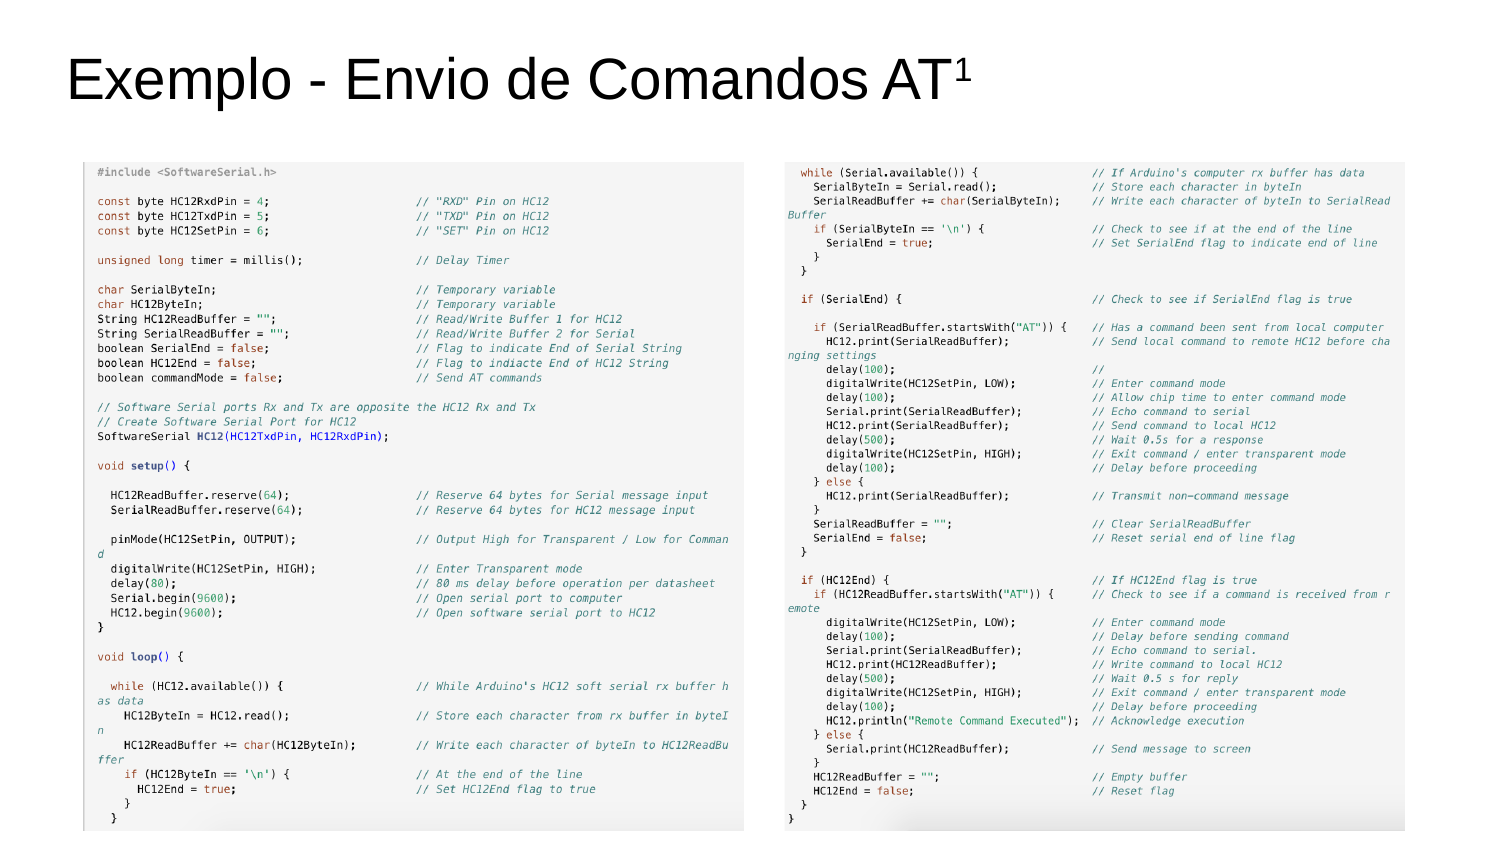

# Exemplo - Envio de Comandos AT1